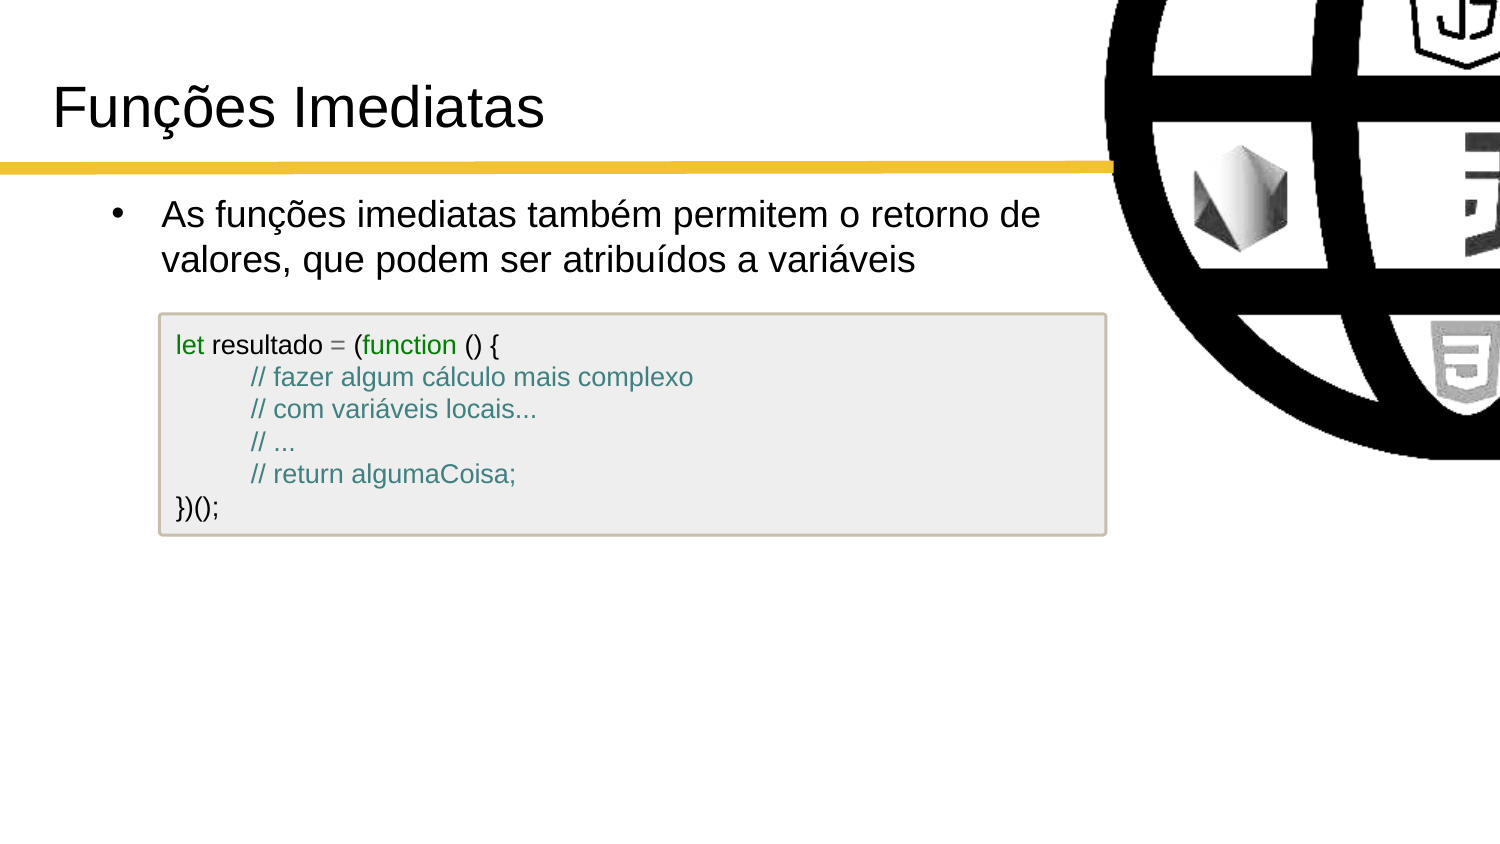

Funções Imediatas
As funções imediatas também permitem o retorno de valores, que podem ser atribuídos a variáveis
let resultado = (function () {
	// fazer algum cálculo mais complexo
	// com variáveis locais...
	// ...
	// return algumaCoisa;
})();